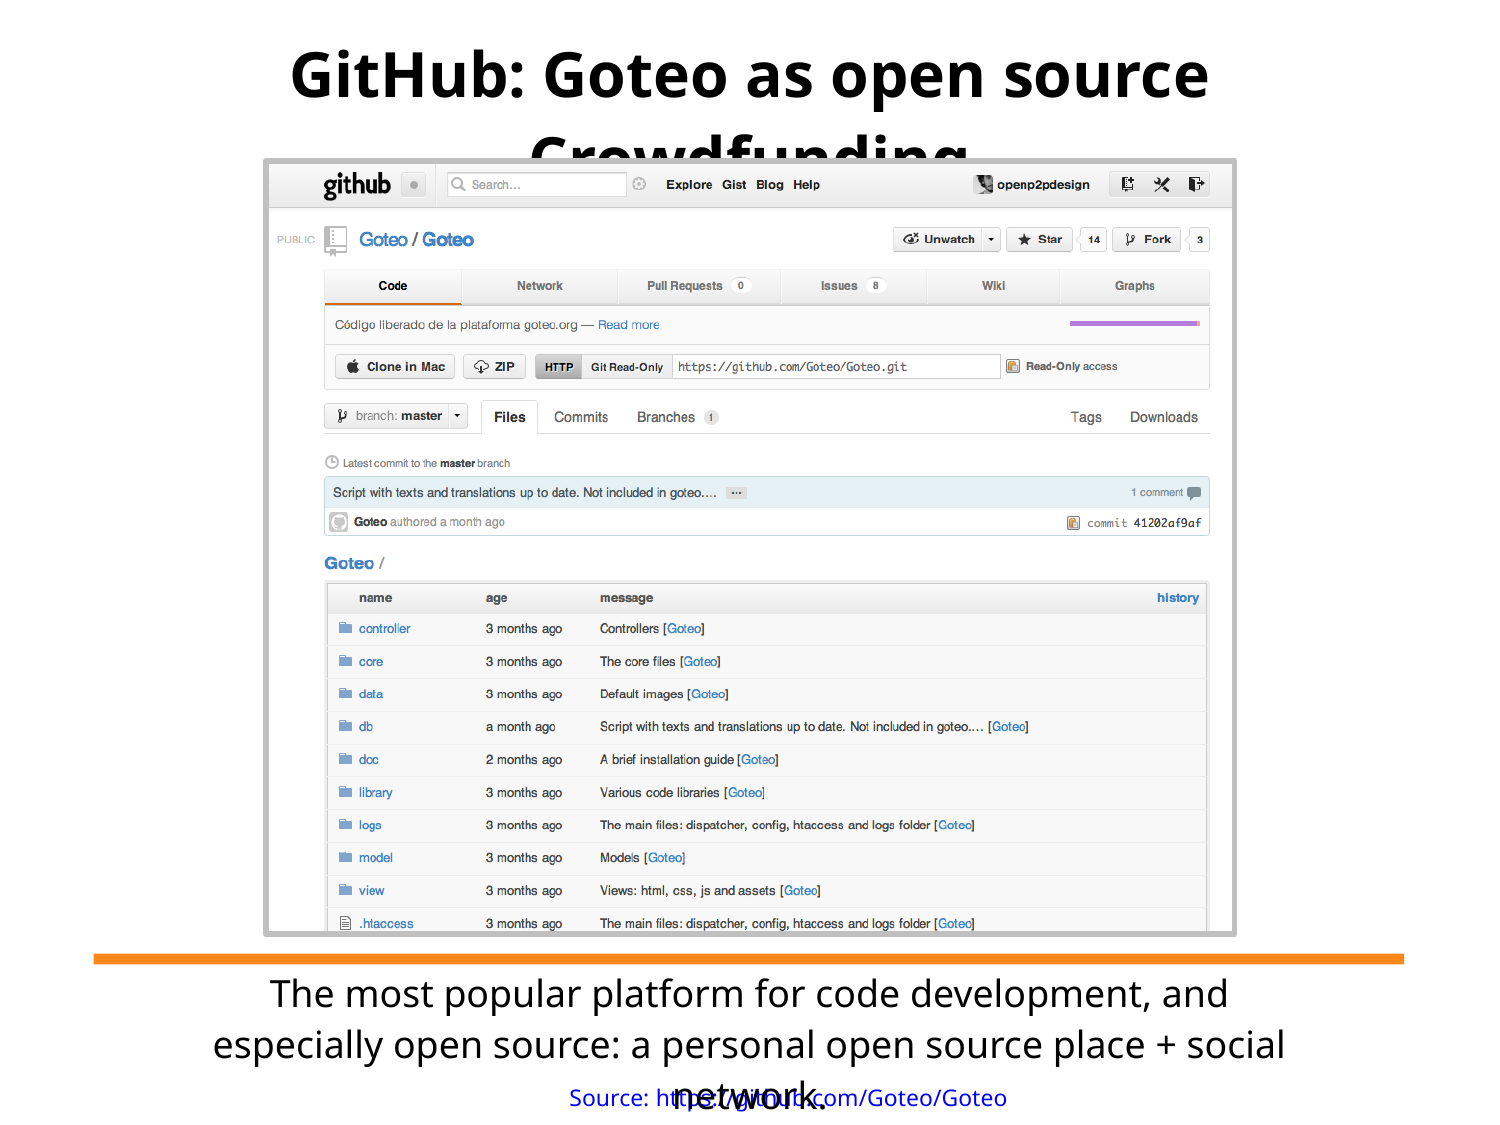

# GitHub: Goteo as open source Crowdfunding
The most popular platform for code development, and especially open source: a personal open source place + social network.
Source: https://github.com/Goteo/Goteo